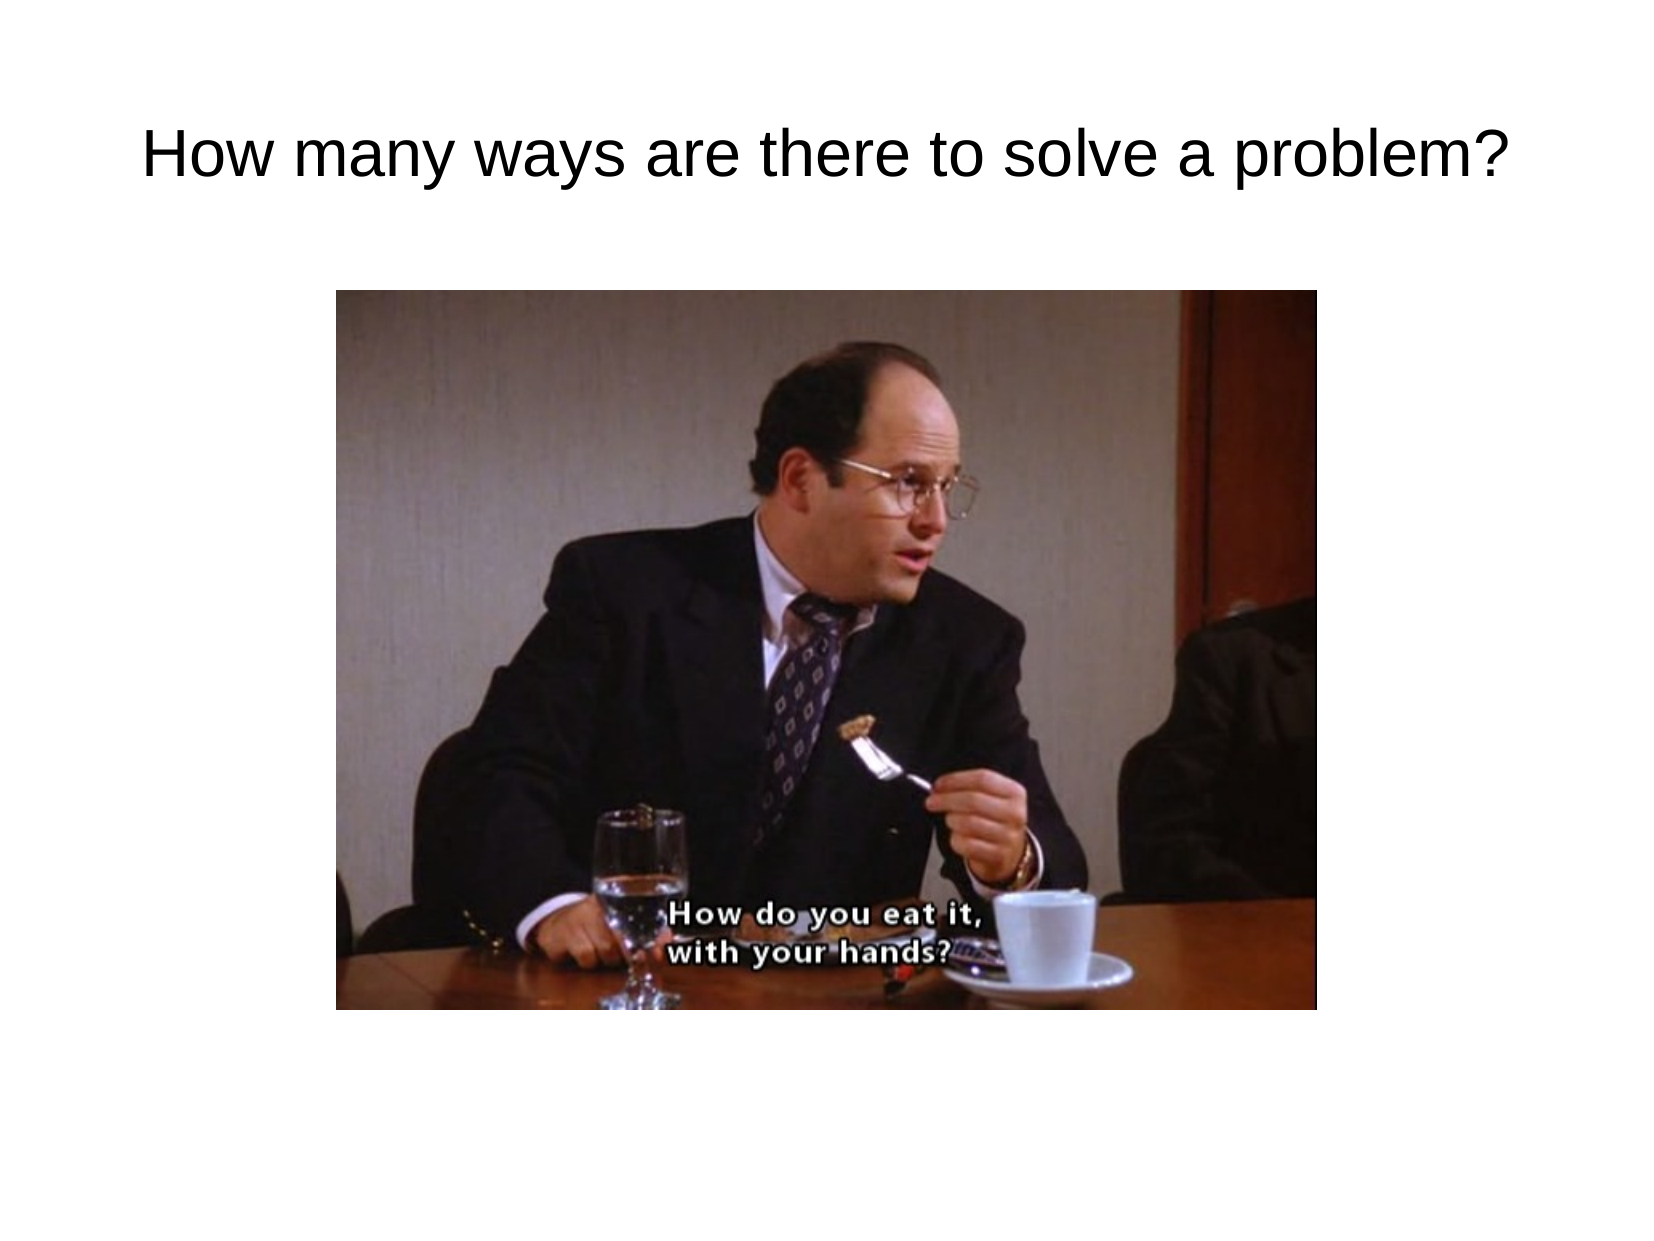

# How many ways are there to solve a problem?